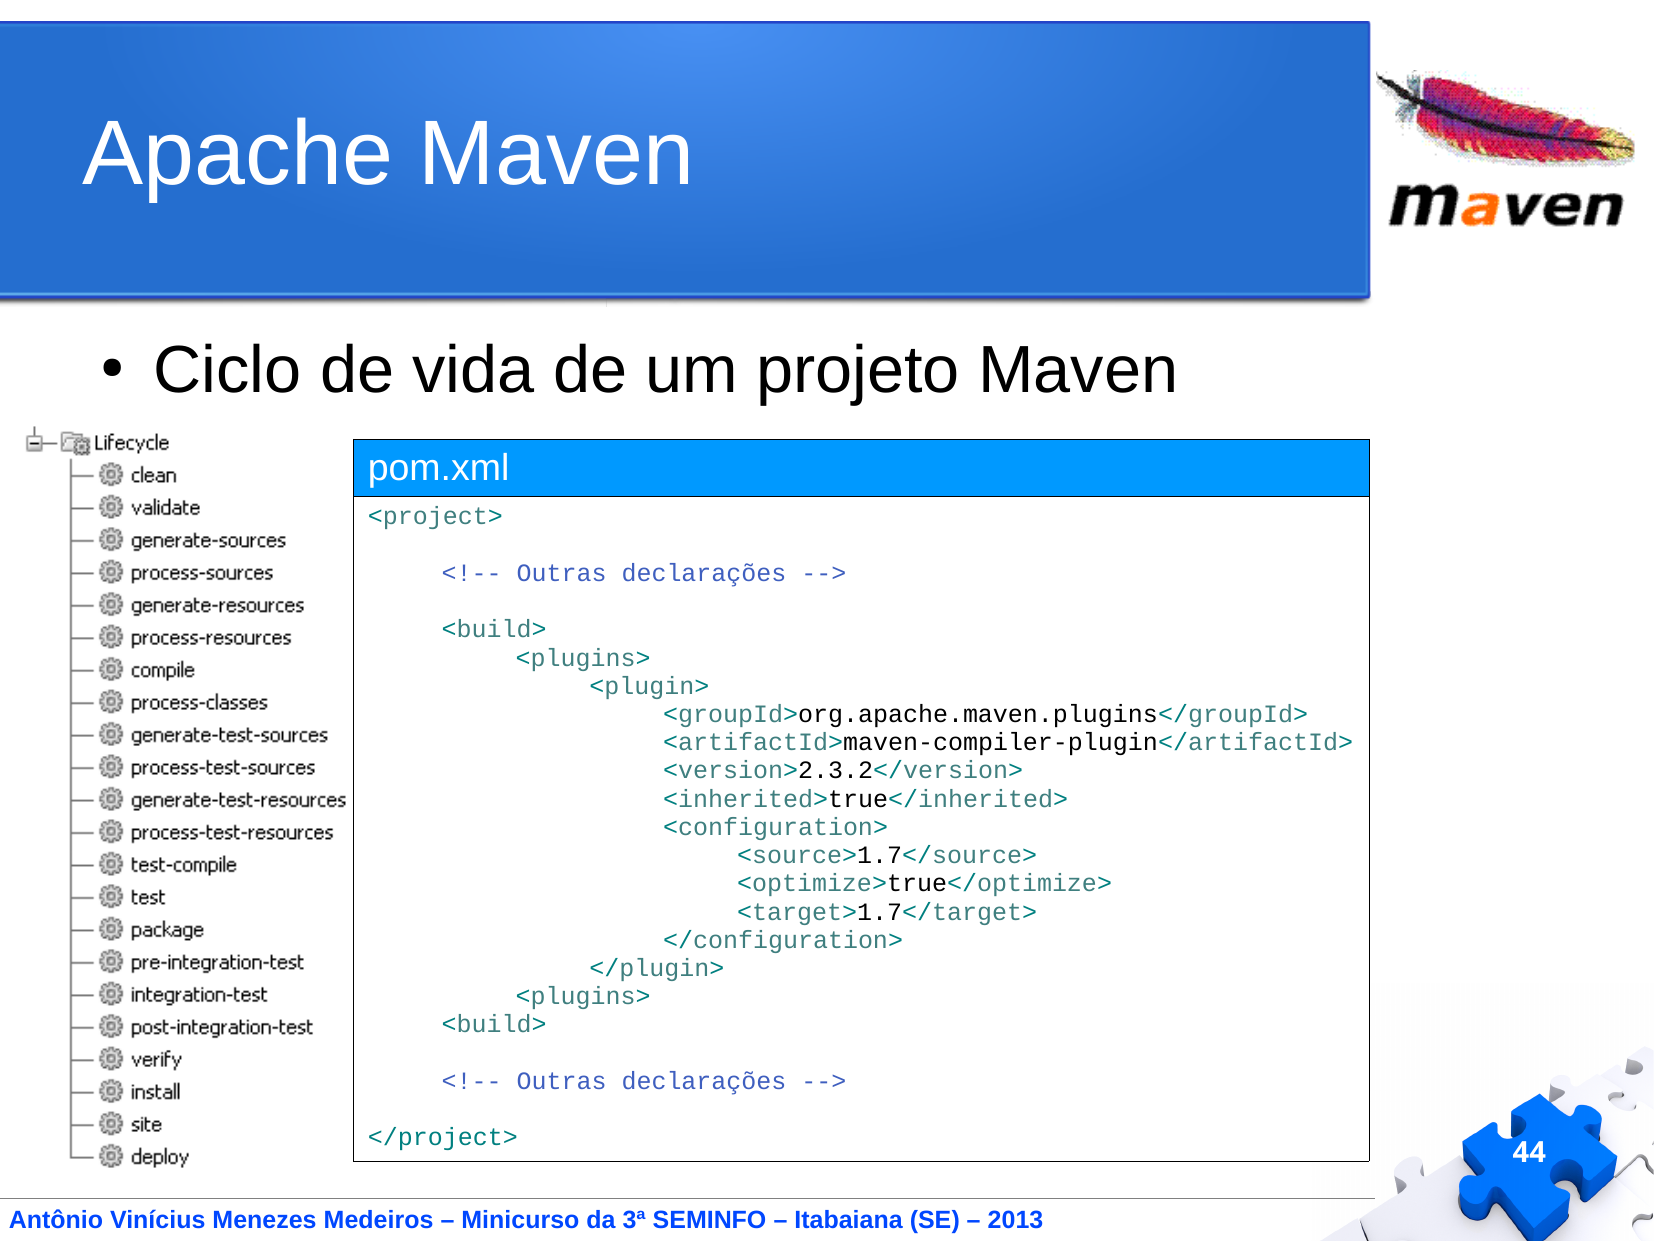

# Apache Maven
Ciclo de vida de um projeto Maven
| pom.xml |
| --- |
| <project> <!-- Outras declarações --> <build> <plugins> <plugin> <groupId>org.apache.maven.plugins</groupId> <artifactId>maven-compiler-plugin</artifactId> <version>2.3.2</version> <inherited>true</inherited> <configuration> <source>1.7</source> <optimize>true</optimize> <target>1.7</target> </configuration> </plugin> <plugins> <build> <!-- Outras declarações --> </project> |
44